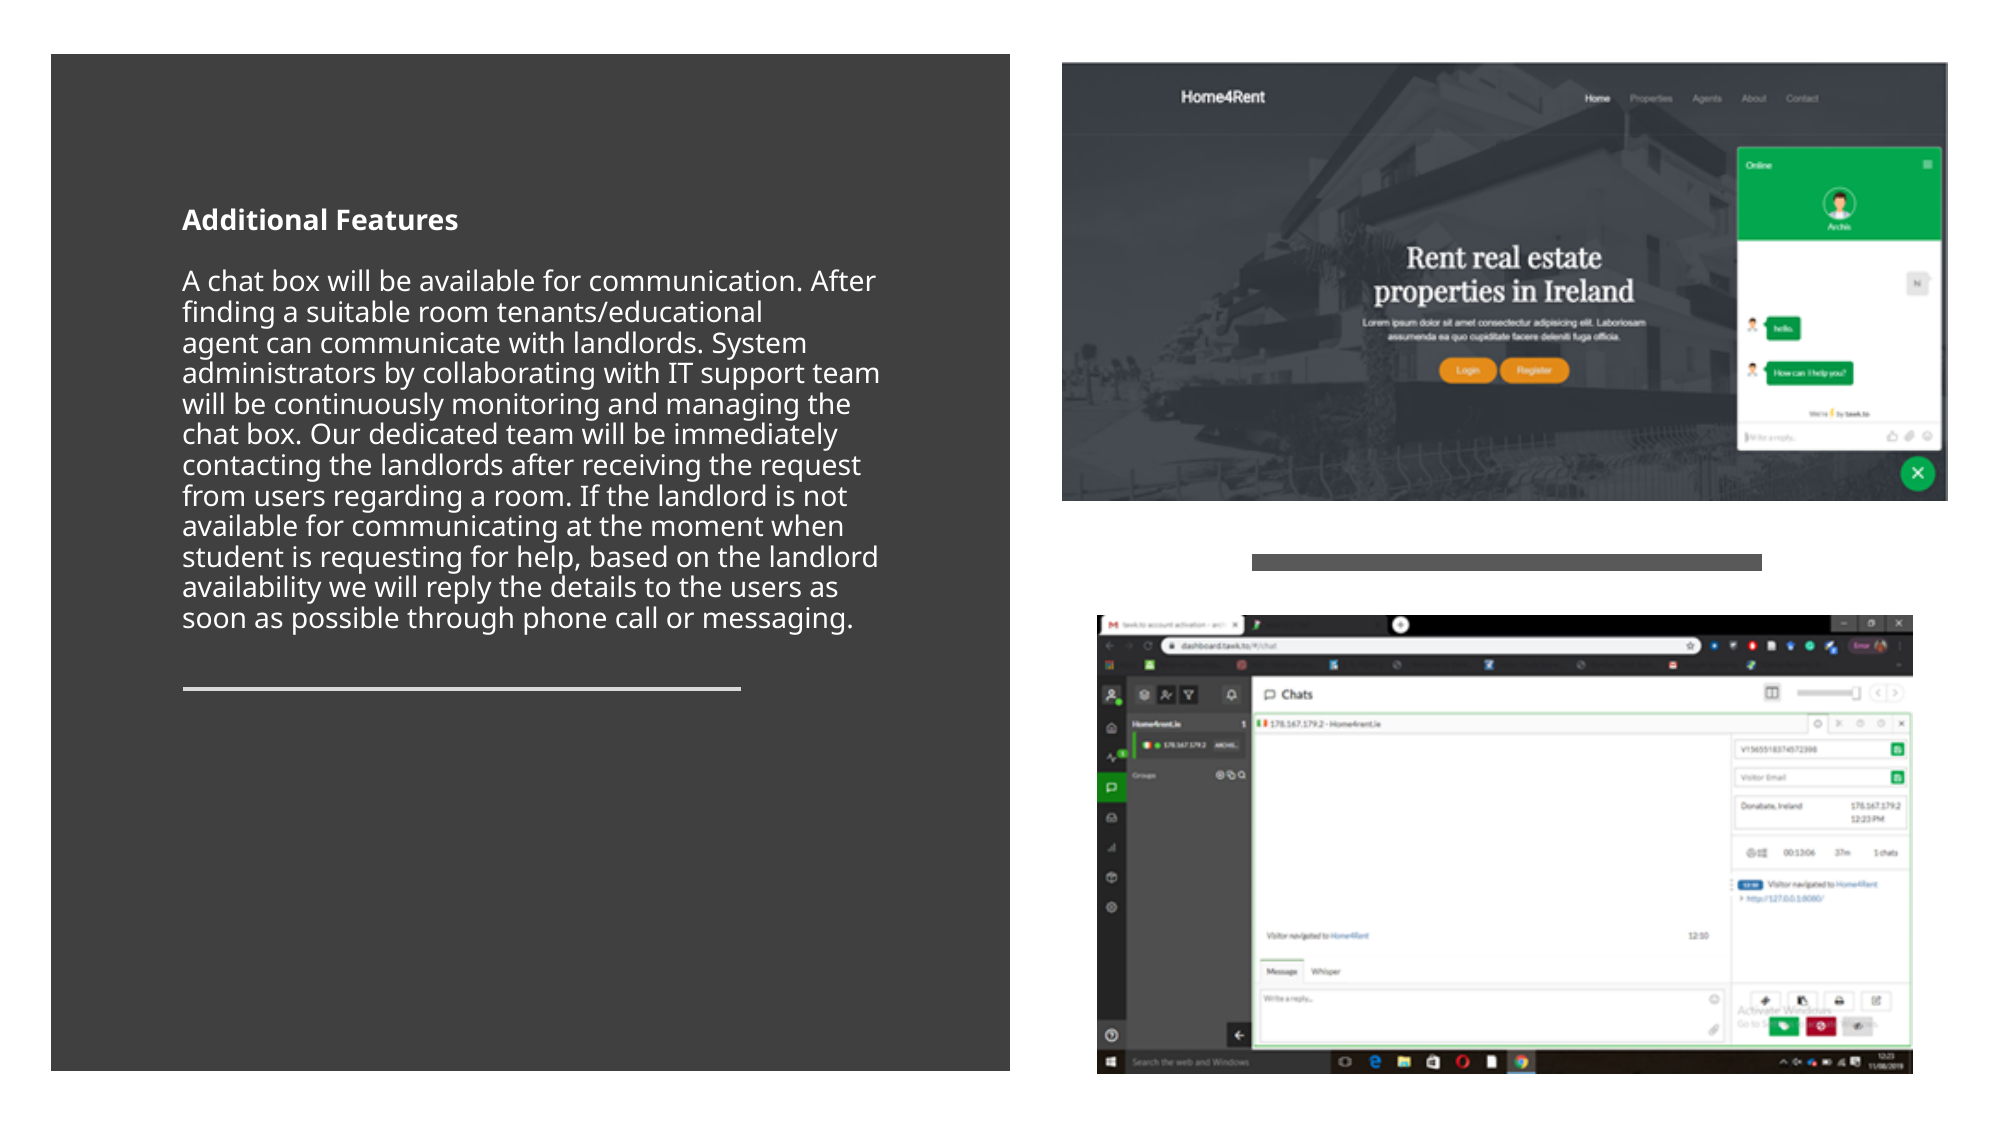

# Additional Features    A chat box will be available for communication. After finding a suitable room tenants/educational agent can communicate with landlords. System administrators by collaborating with IT support team will be continuously monitoring and managing the chat box. Our dedicated team will be immediately contacting the landlords after receiving the request from users regarding a room. If the landlord is not available for communicating at the moment when student is requesting for help, based on the landlord availability we will reply the details to the users as soon as possible through phone call or messaging.